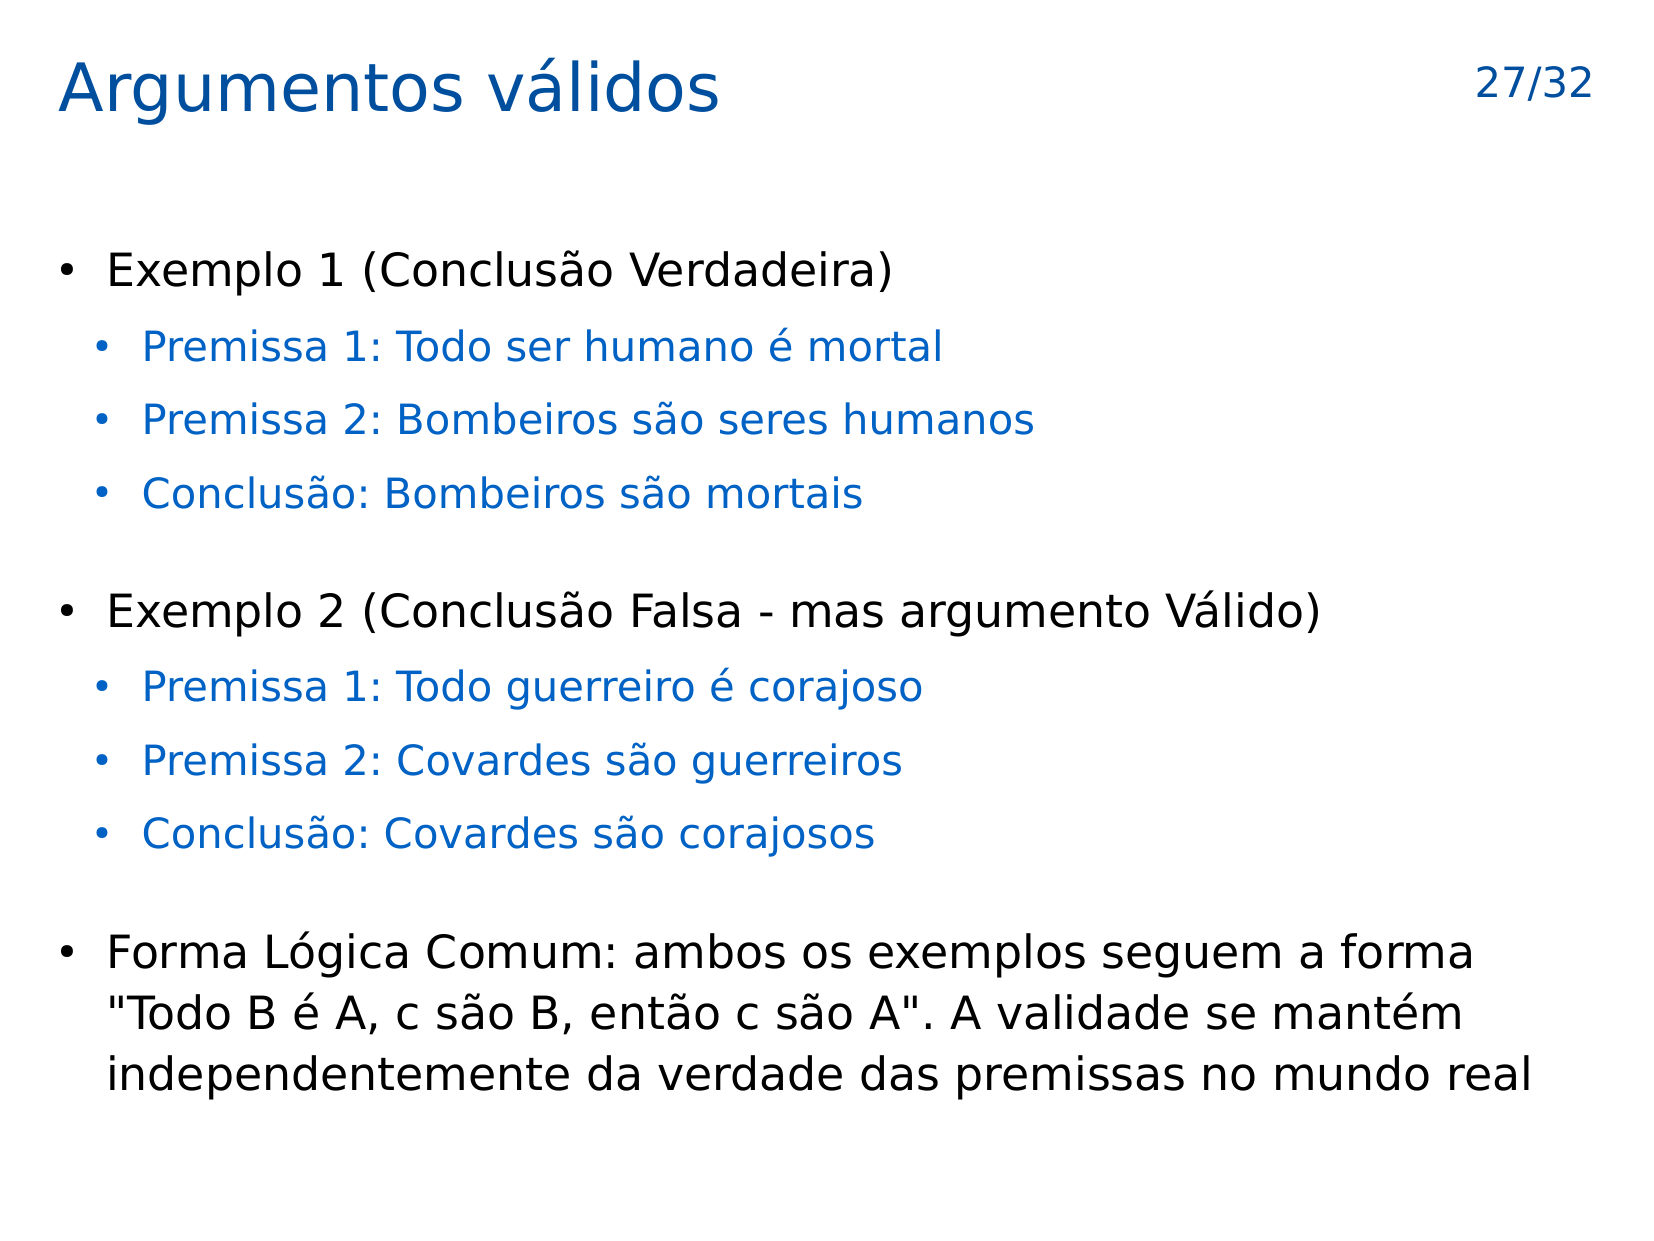

# Argumentos válidos
27
Exemplo 1 (Conclusão Verdadeira)
Premissa 1: Todo ser humano é mortal
Premissa 2: Bombeiros são seres humanos
Conclusão: Bombeiros são mortais
Exemplo 2 (Conclusão Falsa - mas argumento Válido)
Premissa 1: Todo guerreiro é corajoso
Premissa 2: Covardes são guerreiros
Conclusão: Covardes são corajosos
Forma Lógica Comum: ambos os exemplos seguem a forma "Todo B é A, c são B, então c são A". A validade se mantém independentemente da verdade das premissas no mundo real